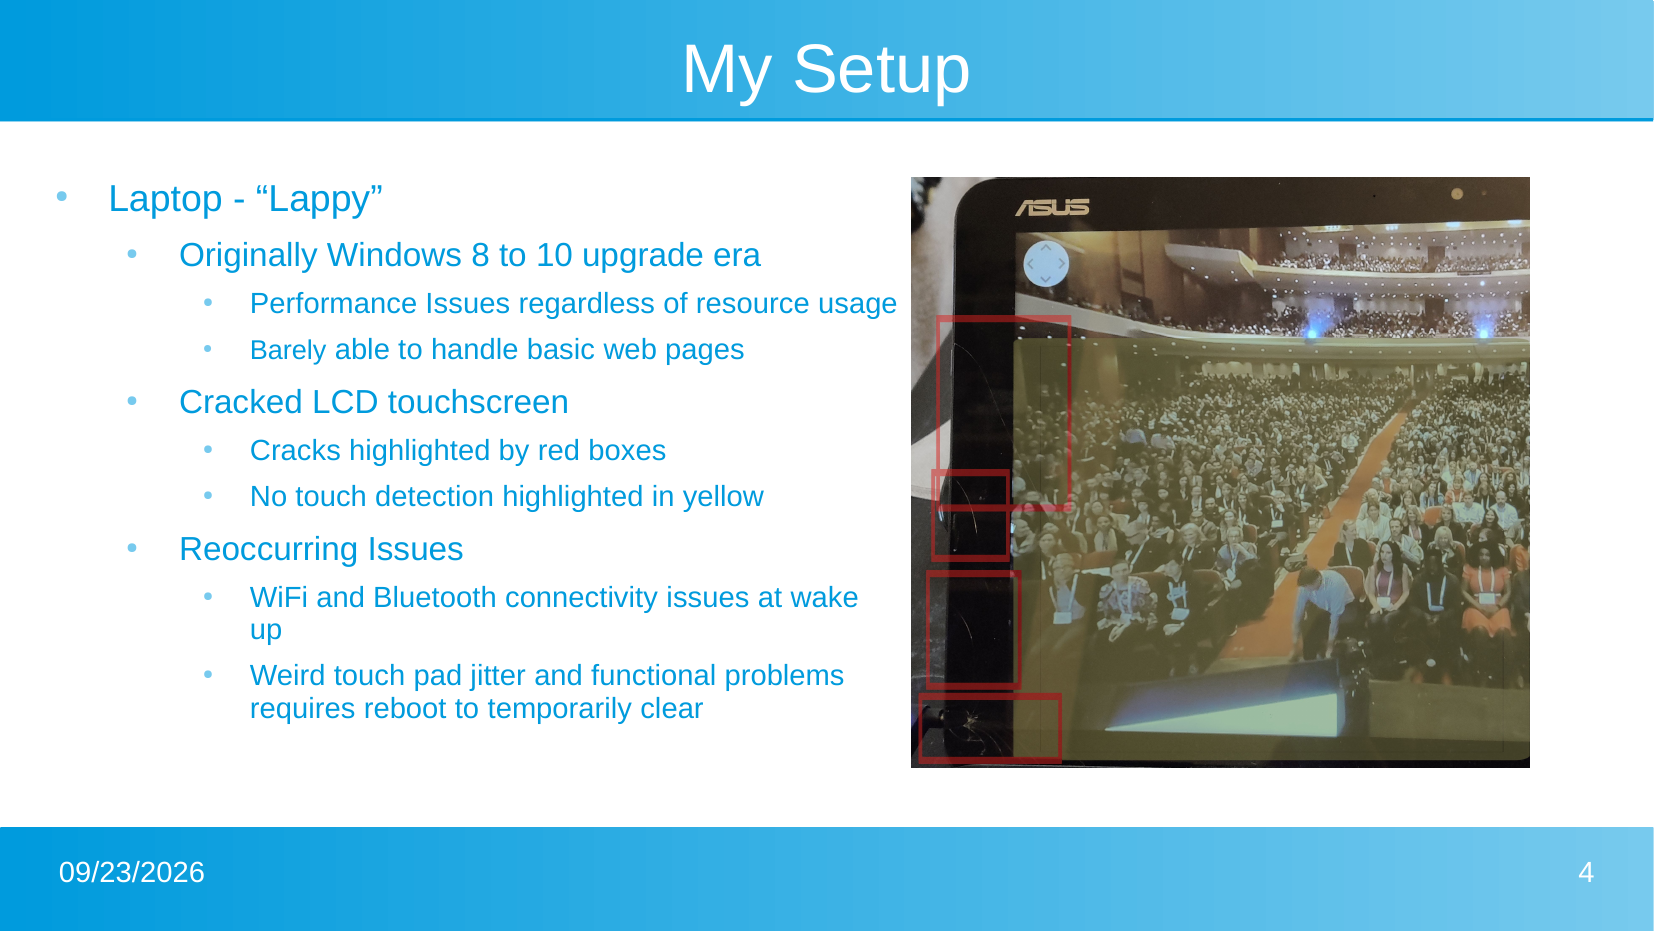

# My Setup
Laptop - “Lappy”
Originally Windows 8 to 10 upgrade era
Performance Issues regardless of resource usage
Barely able to handle basic web pages
Cracked LCD touchscreen
Cracks highlighted by red boxes
No touch detection highlighted in yellow
Reoccurring Issues
WiFi and Bluetooth connectivity issues at wake up
Weird touch pad jitter and functional problems requires reboot to temporarily clear
4